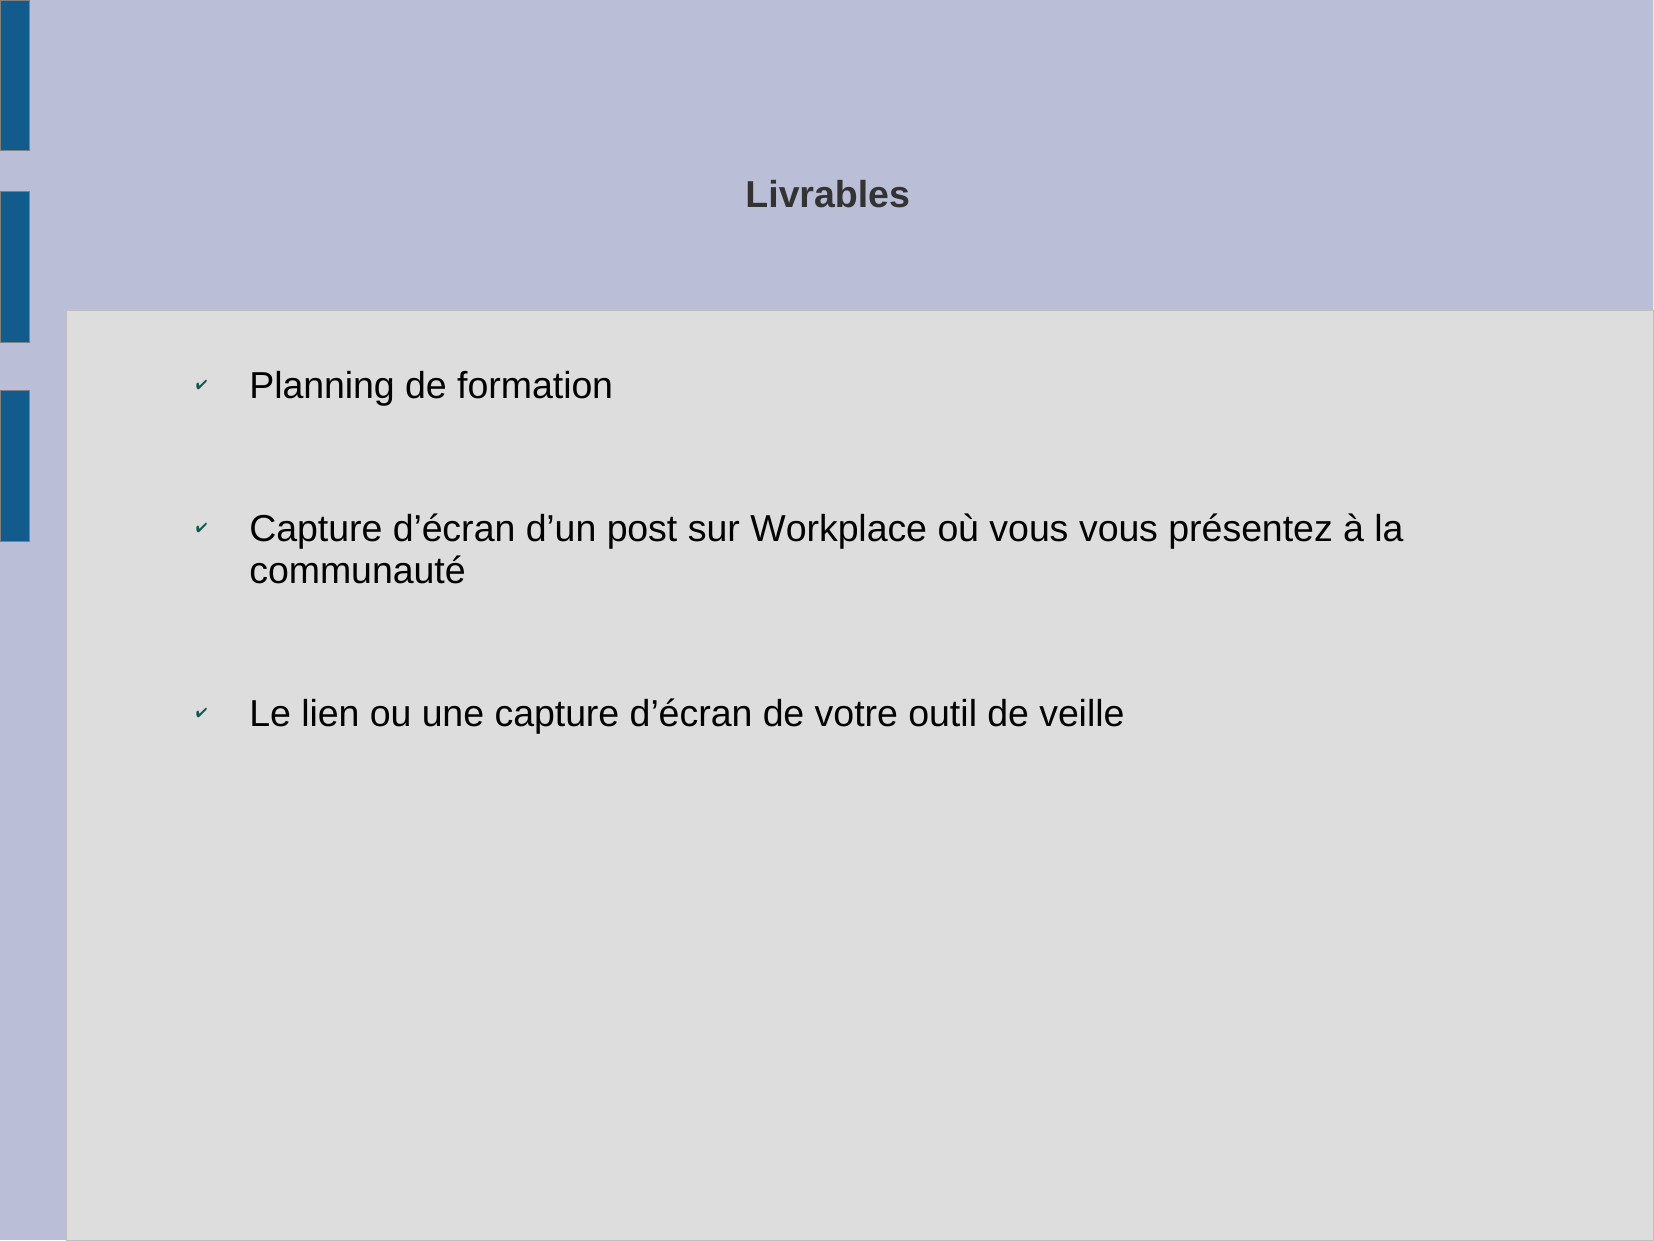

# Livrables
Planning de formation
Capture d’écran d’un post sur Workplace où vous vous présentez à la communauté
Le lien ou une capture d’écran de votre outil de veille